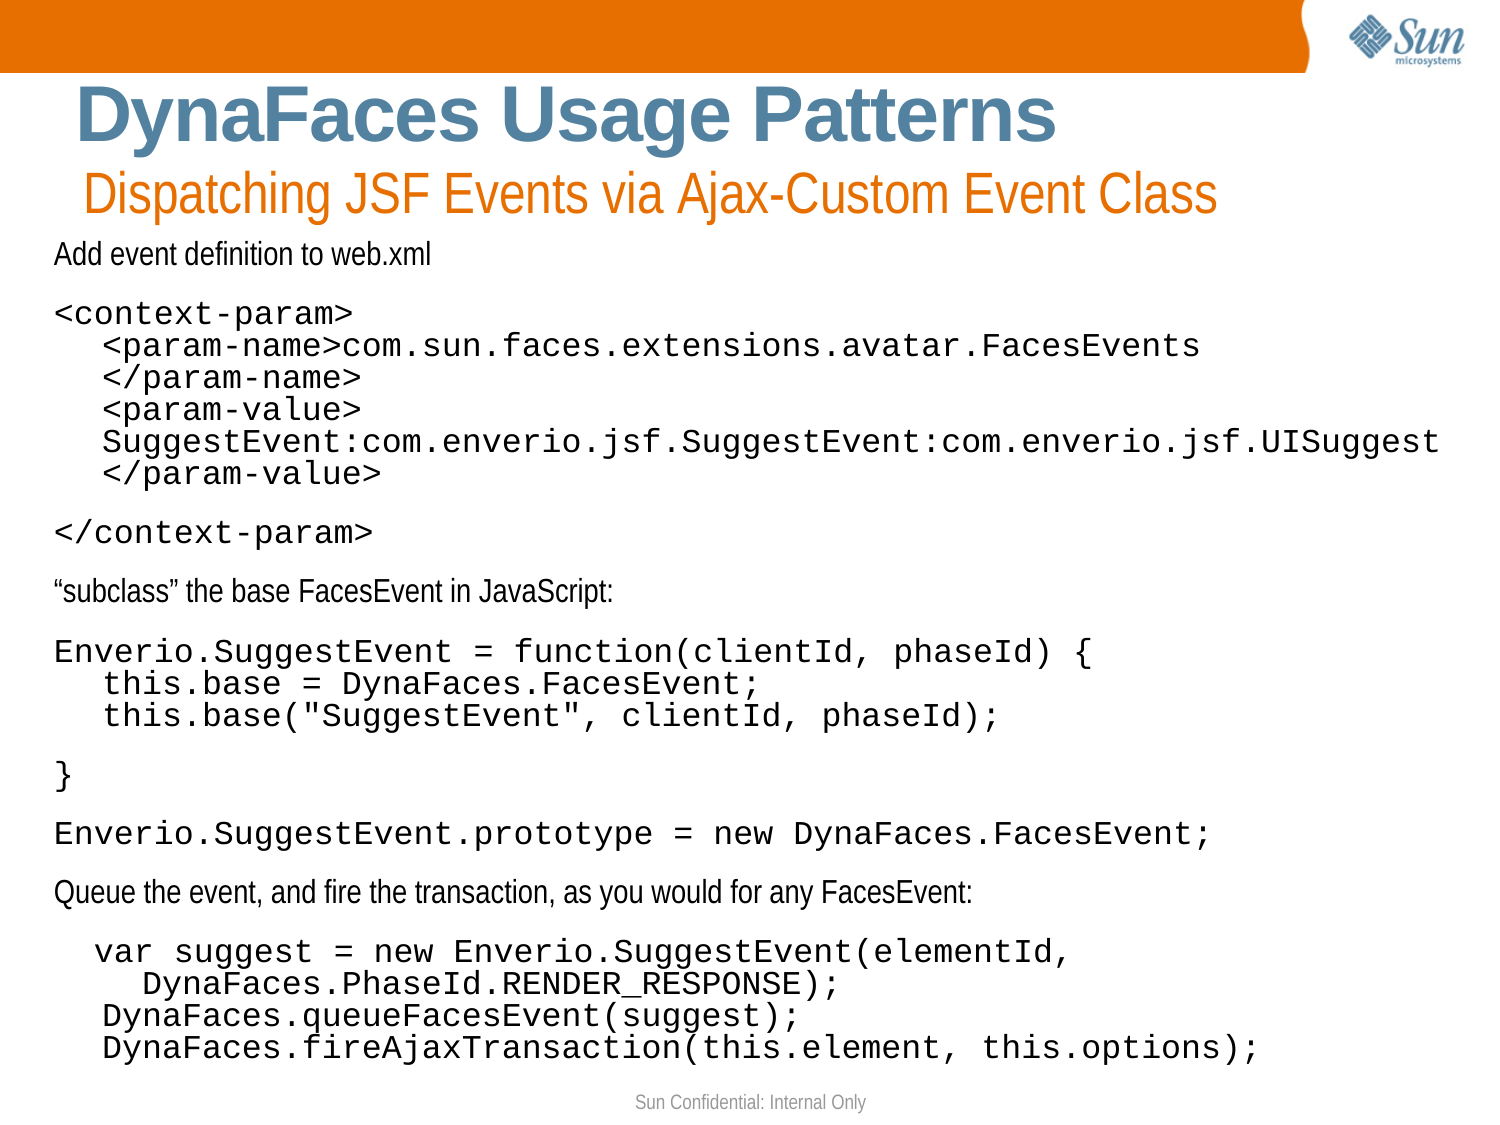

# DynaFaces Usage Patterns
Dispatching JSF Events via Ajax-Custom Event Class
Add event definition to web.xml
<context-param>
<param-name>com.sun.faces.extensions.avatar.FacesEvents
</param-name>
<param-value>
SuggestEvent:com.enverio.jsf.SuggestEvent:com.enverio.jsf.UISuggest</param-value>
</context-param>
“subclass” the base FacesEvent in JavaScript:
Enverio.SuggestEvent = function(clientId, phaseId) {
this.base = DynaFaces.FacesEvent;
this.base("SuggestEvent", clientId, phaseId);
}
Enverio.SuggestEvent.prototype = new DynaFaces.FacesEvent;
Queue the event, and fire the transaction, as you would for any FacesEvent:
 var suggest = new Enverio.SuggestEvent(elementId,
 DynaFaces.PhaseId.RENDER_RESPONSE);
DynaFaces.queueFacesEvent(suggest);
DynaFaces.fireAjaxTransaction(this.element, this.options);